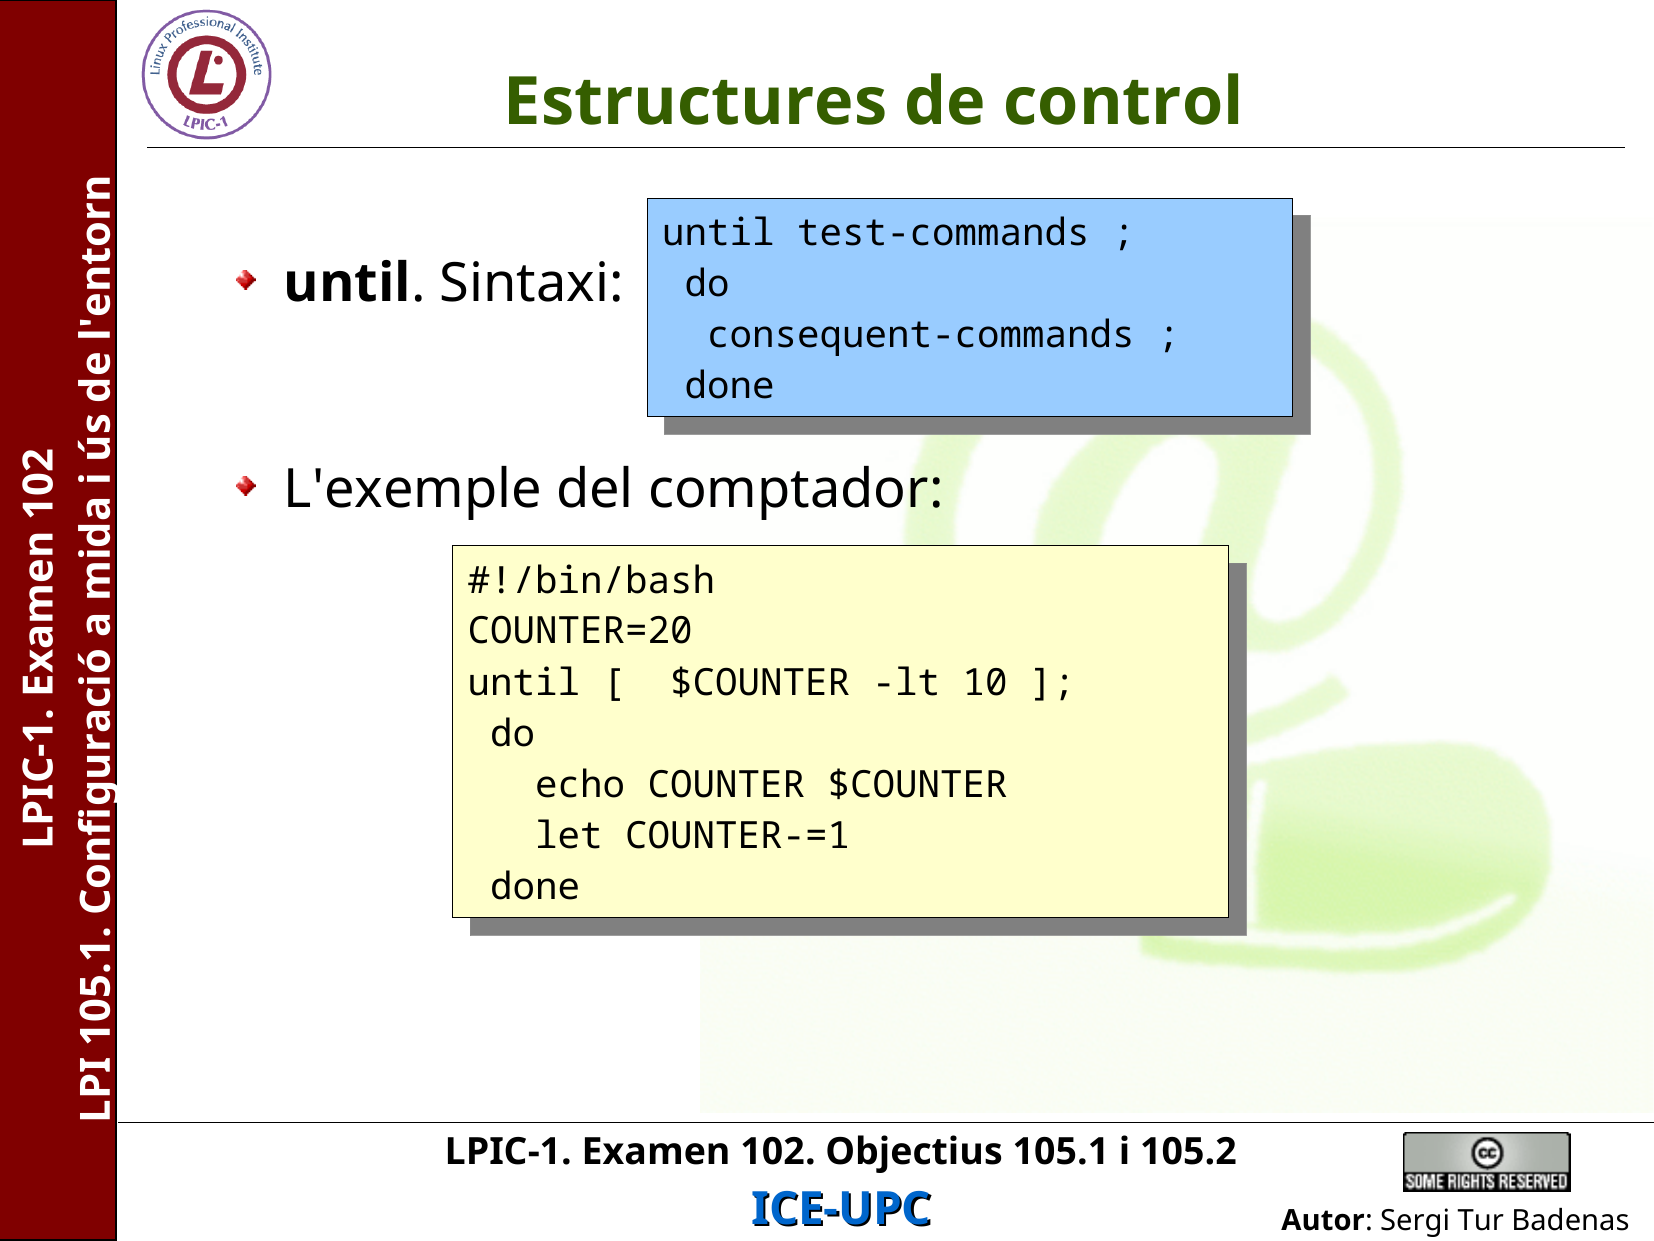

# Estructures de control
until test-commands ;
 do
 consequent-commands ;
 done
until. Sintaxi:
L'exemple del comptador:
#!/bin/bash
COUNTER=20
until [ $COUNTER -lt 10 ];
 do
 echo COUNTER $COUNTER
 let COUNTER-=1
 done